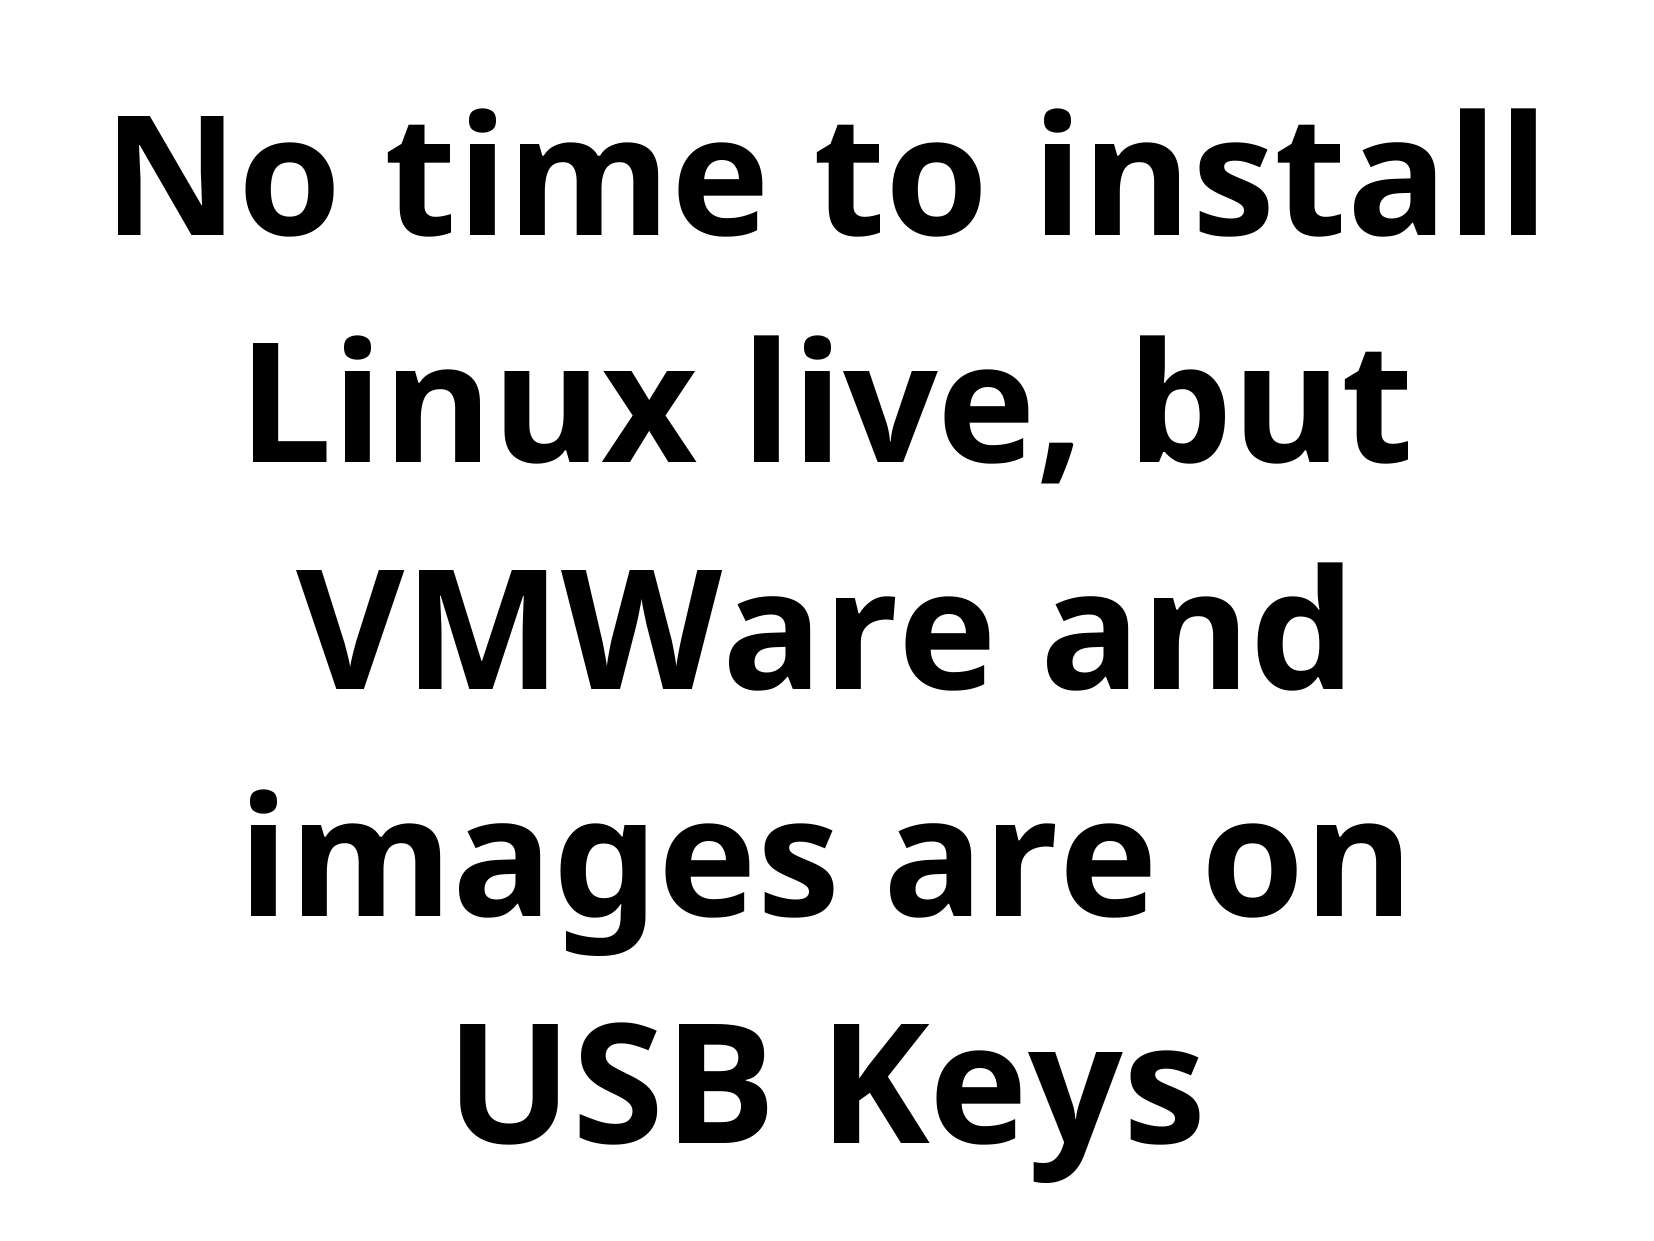

# No time to install Linux live, but VMWare and images are on USB Keys